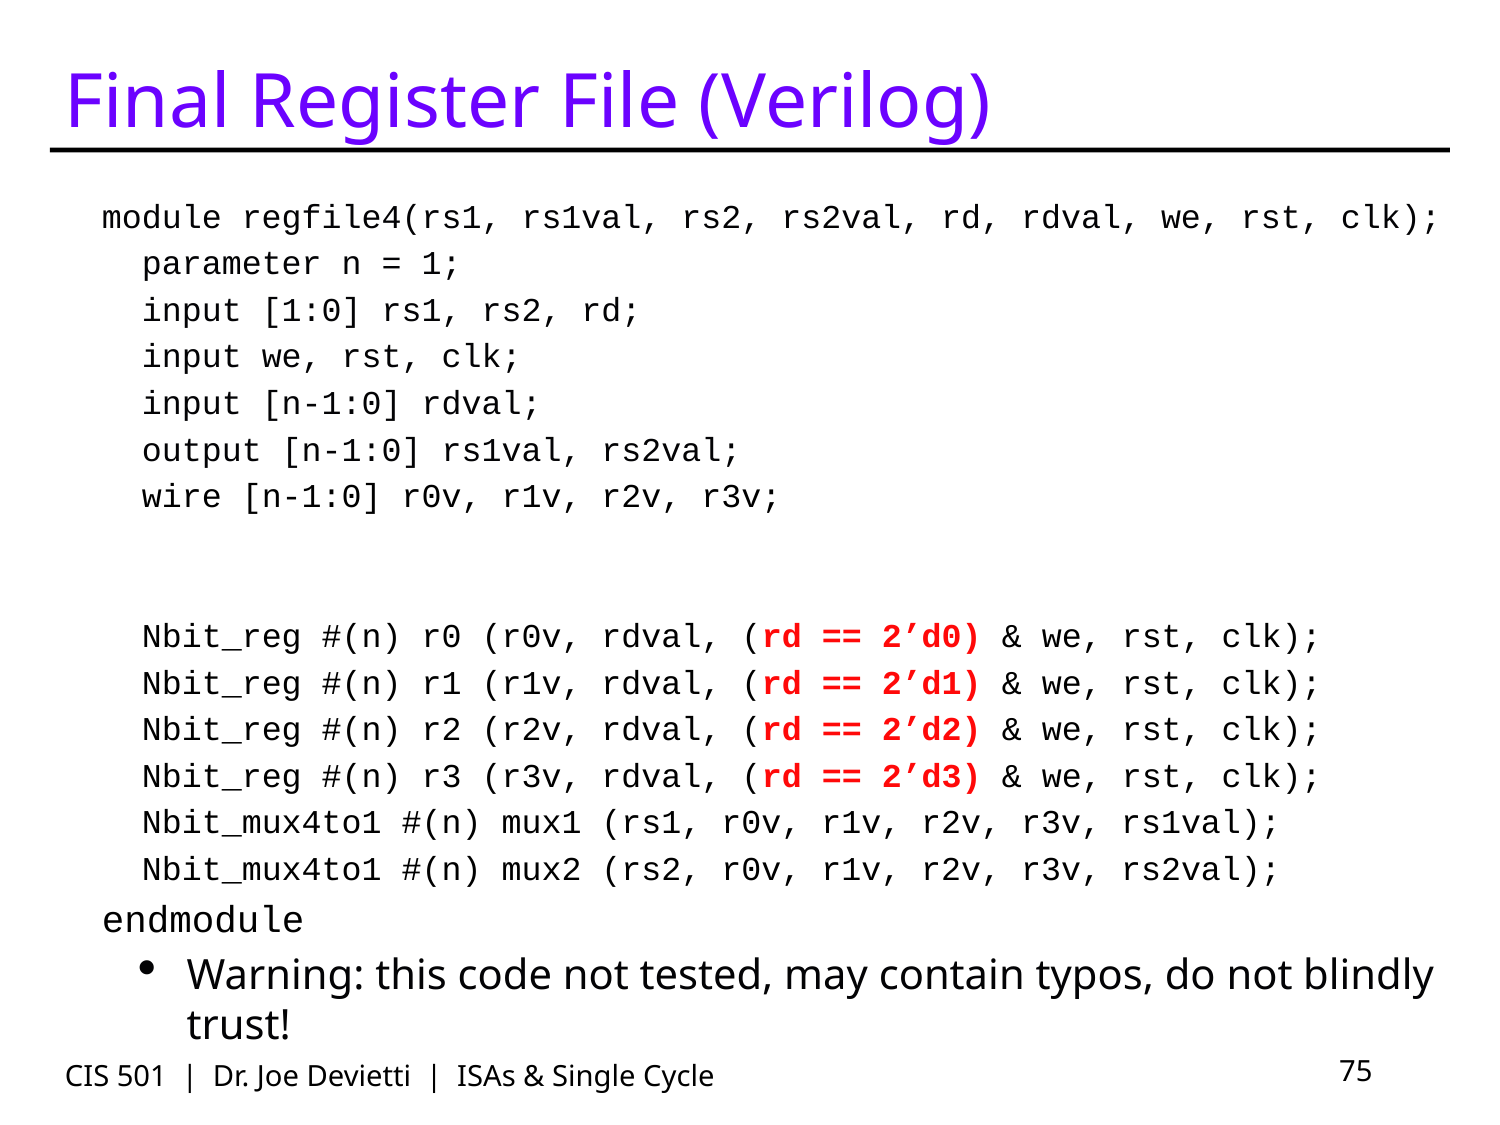

Final Register File (Verilog)
module regfile4(rs1, rs1val, rs2, rs2val, rd, rdval, we, rst, clk);
 parameter n = 1;
 input [1:0] rs1, rs2, rd;
 input we, rst, clk;
 input [n-1:0] rdval;
 output [n-1:0] rs1val, rs2val;
 wire [n-1:0] r0v, r1v, r2v, r3v;
 Nbit_reg #(n) r0 (r0v, rdval, (rd == 2’d0) & we, rst, clk);
 Nbit_reg #(n) r1 (r1v, rdval, (rd == 2’d1) & we, rst, clk);
 Nbit_reg #(n) r2 (r2v, rdval, (rd == 2’d2) & we, rst, clk);
 Nbit_reg #(n) r3 (r3v, rdval, (rd == 2’d3) & we, rst, clk);
 Nbit_mux4to1 #(n) mux1 (rs1, r0v, r1v, r2v, r3v, rs1val);
 Nbit_mux4to1 #(n) mux2 (rs2, r0v, r1v, r2v, r3v, rs2val);
endmodule
Warning: this code not tested, may contain typos, do not blindly trust!
CIS 501 | Dr. Joe Devietti | ISAs & Single Cycle